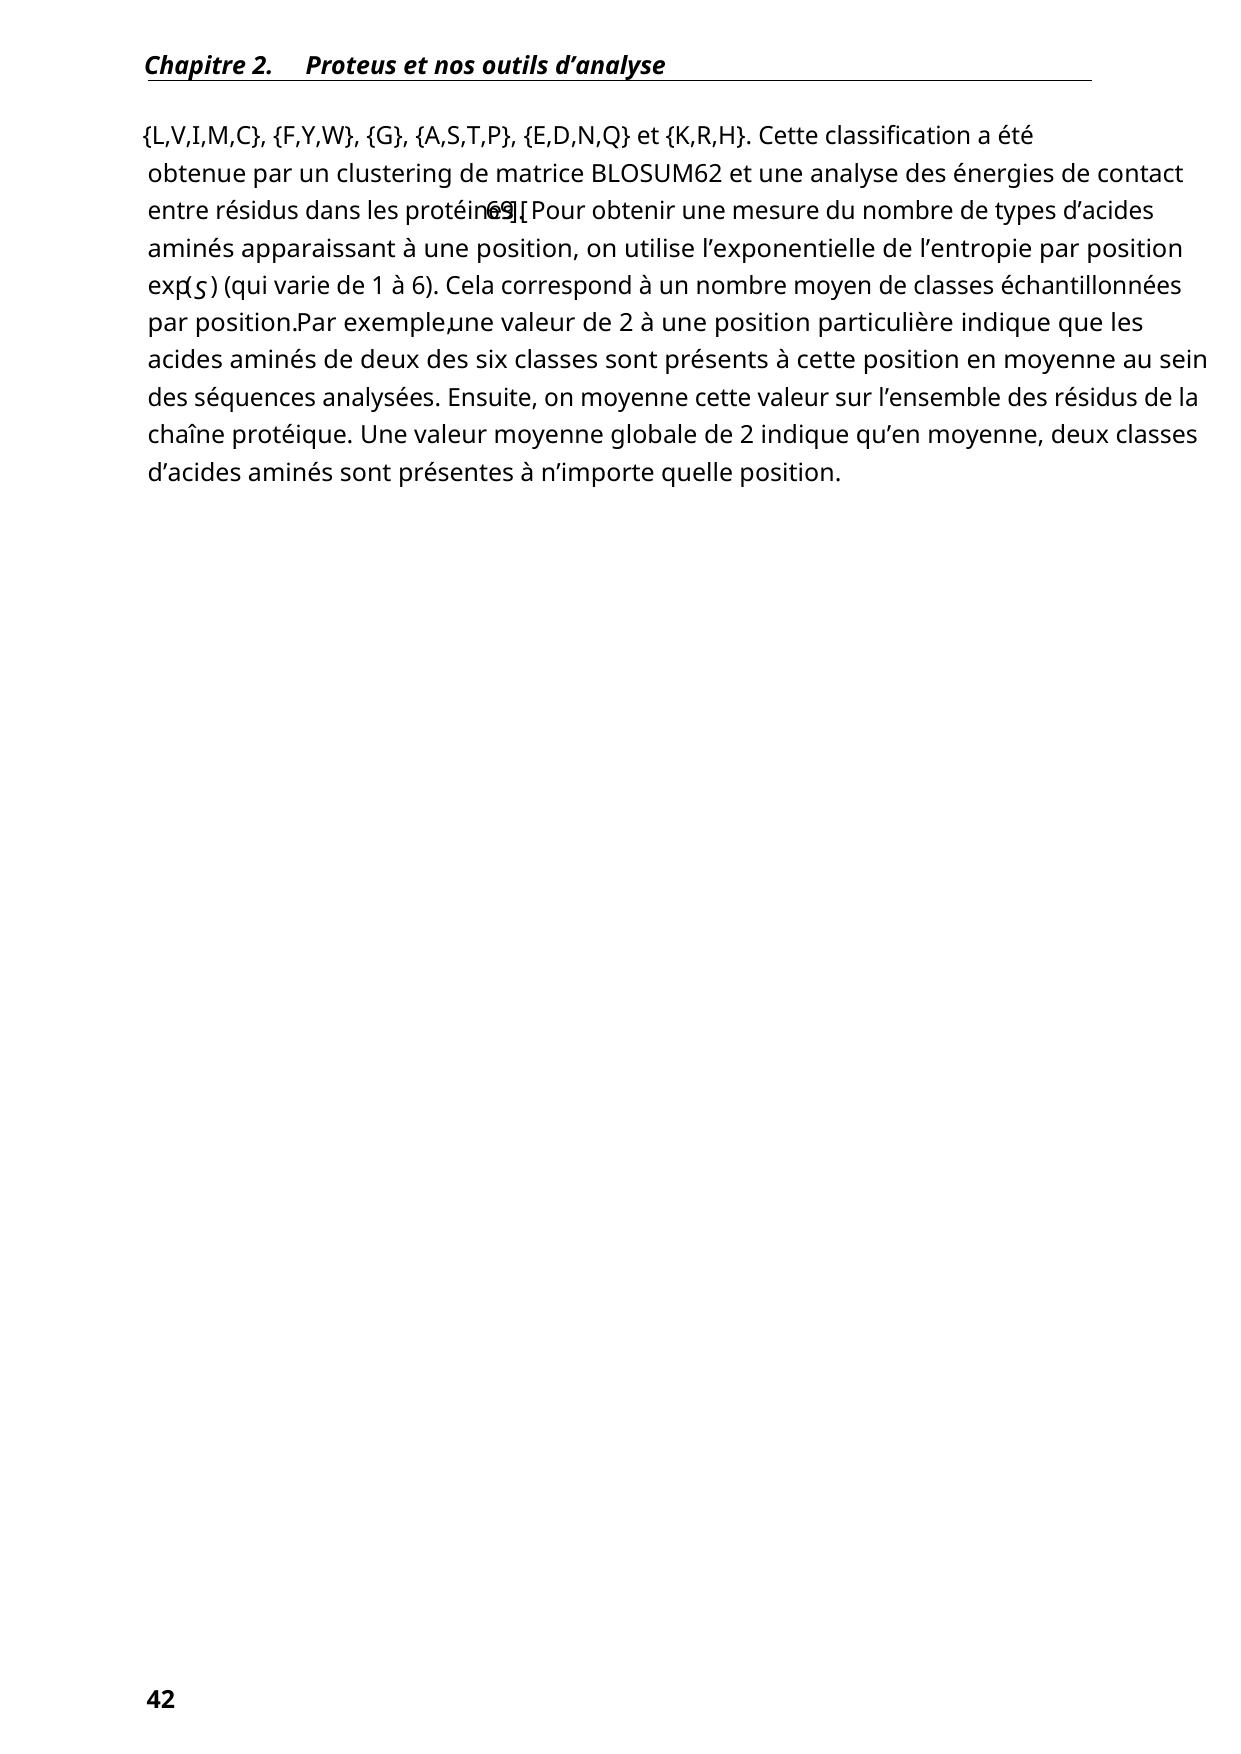

Chapitre 2.
Proteus et nos outils d’analyse
{L,V,I,M,C}, {F,Y,W}, {G}, {A,S,T,P}, {E,D,N,Q} et {K,R,H}. Cette classification a été
obtenue par un clustering de matrice BLOSUM62 et une analyse des énergies de contact
entre résidus dans les protéines [
69
]. Pour obtenir une mesure du nombre de types d’acides
aminés apparaissant à une position, on utilise l’exponentielle de l’entropie par position
exp
(
) (qui varie de 1 à 6). Cela correspond à un nombre moyen de classes échantillonnées
S
par position.
Par exemple,
une valeur de 2 à une position particulière indique que les
acides aminés de deux des six classes sont présents à cette position en moyenne au sein
des séquences analysées. Ensuite, on moyenne cette valeur sur l’ensemble des résidus de la
chaîne protéique. Une valeur moyenne globale de 2 indique qu’en moyenne, deux classes
d’acides aminés sont présentes à n’importe quelle position.
42